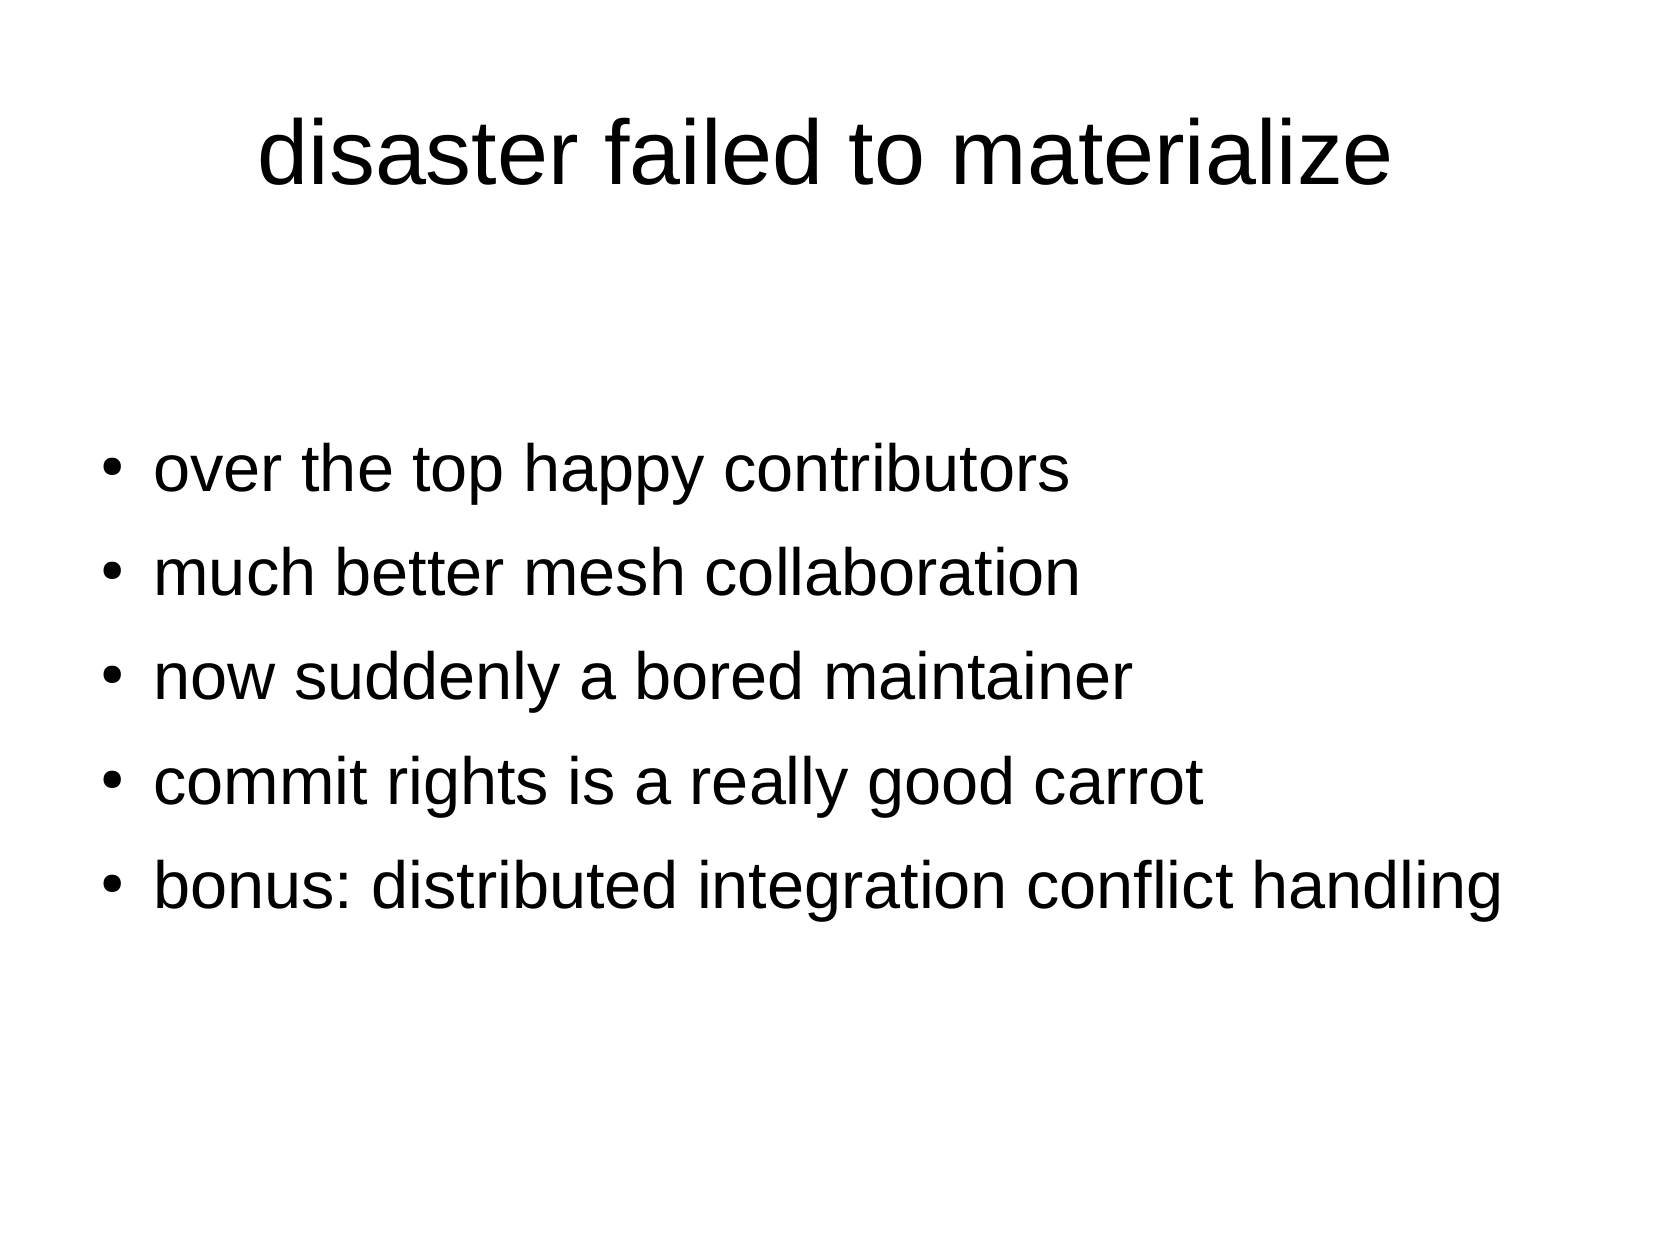

# disaster failed to materialize
over the top happy contributors
much better mesh collaboration
now suddenly a bored maintainer
commit rights is a really good carrot
bonus: distributed integration conflict handling